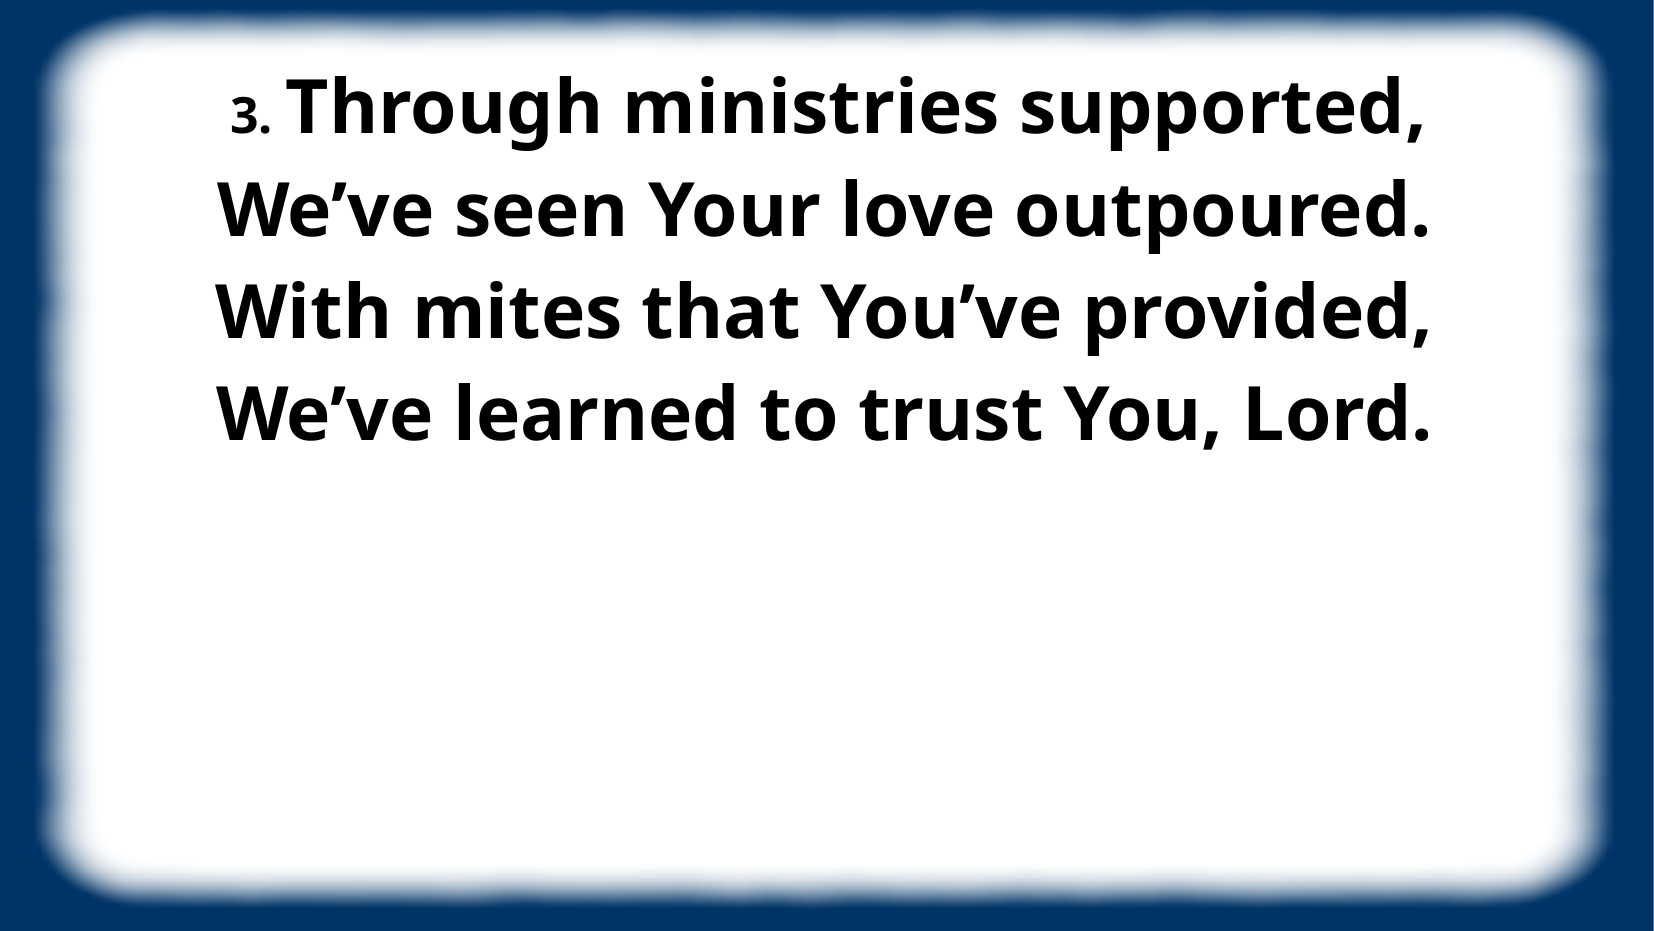

3. Through ministries supported,
We’ve seen Your love outpoured.
With mites that You’ve provided,
We’ve learned to trust You, Lord.